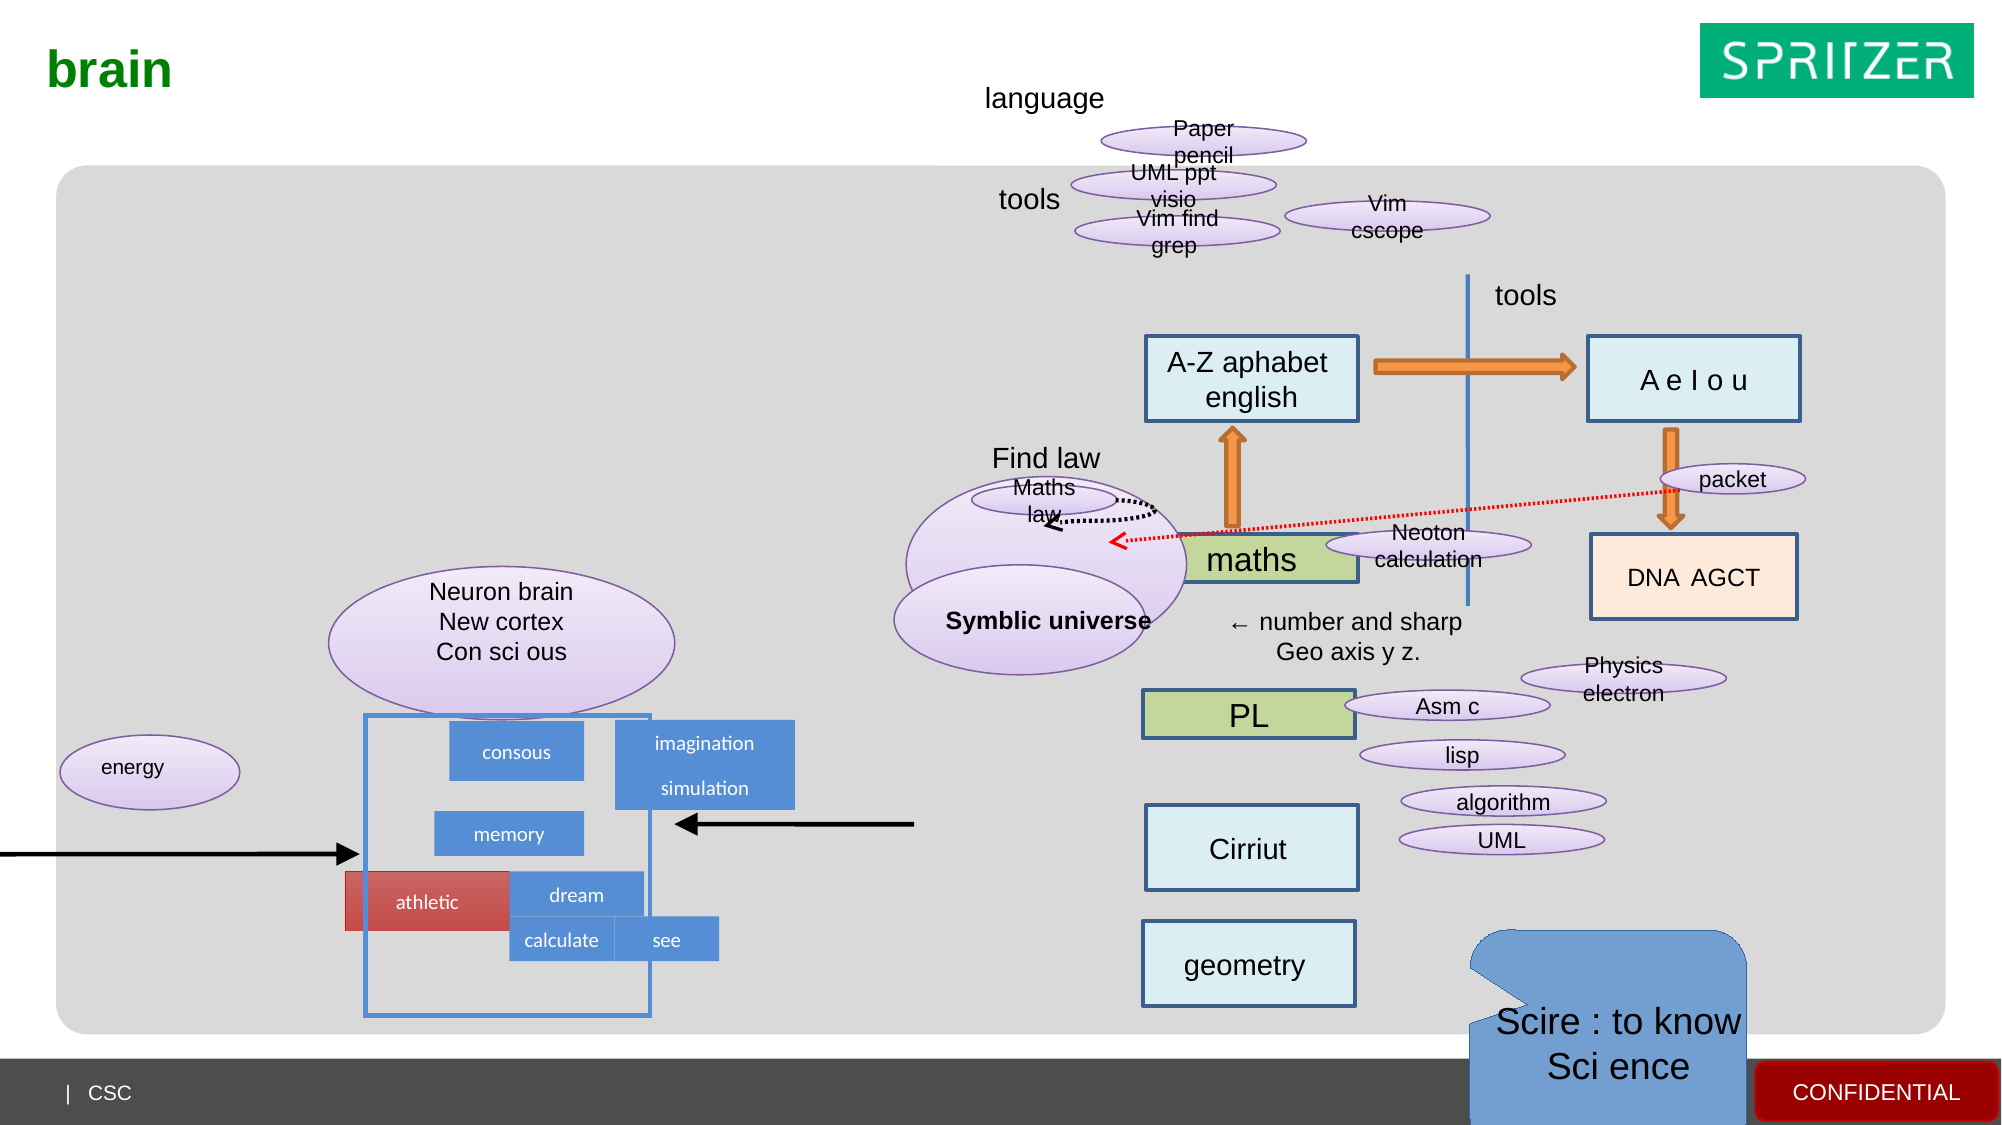

brain
language
Paper pencil
UML ppt visio
tools
Vim cscope
Vim find grep
tools
A-Z aphabet
english
A e I o u
Find law
packet
Maths law
Neoton calculation
maths
DNA AGCT
Symblic universe
Neuron brain
New cortex
Con sci ous
← number and sharp
Geo axis y z.
Physics electron
PL
Asm c
imagination
consous
energy
lisp
simulation
algorithm
Cirriut
memory
UML
athletic
dream
calculate
see
geometry
Scire : to know
Sci ence